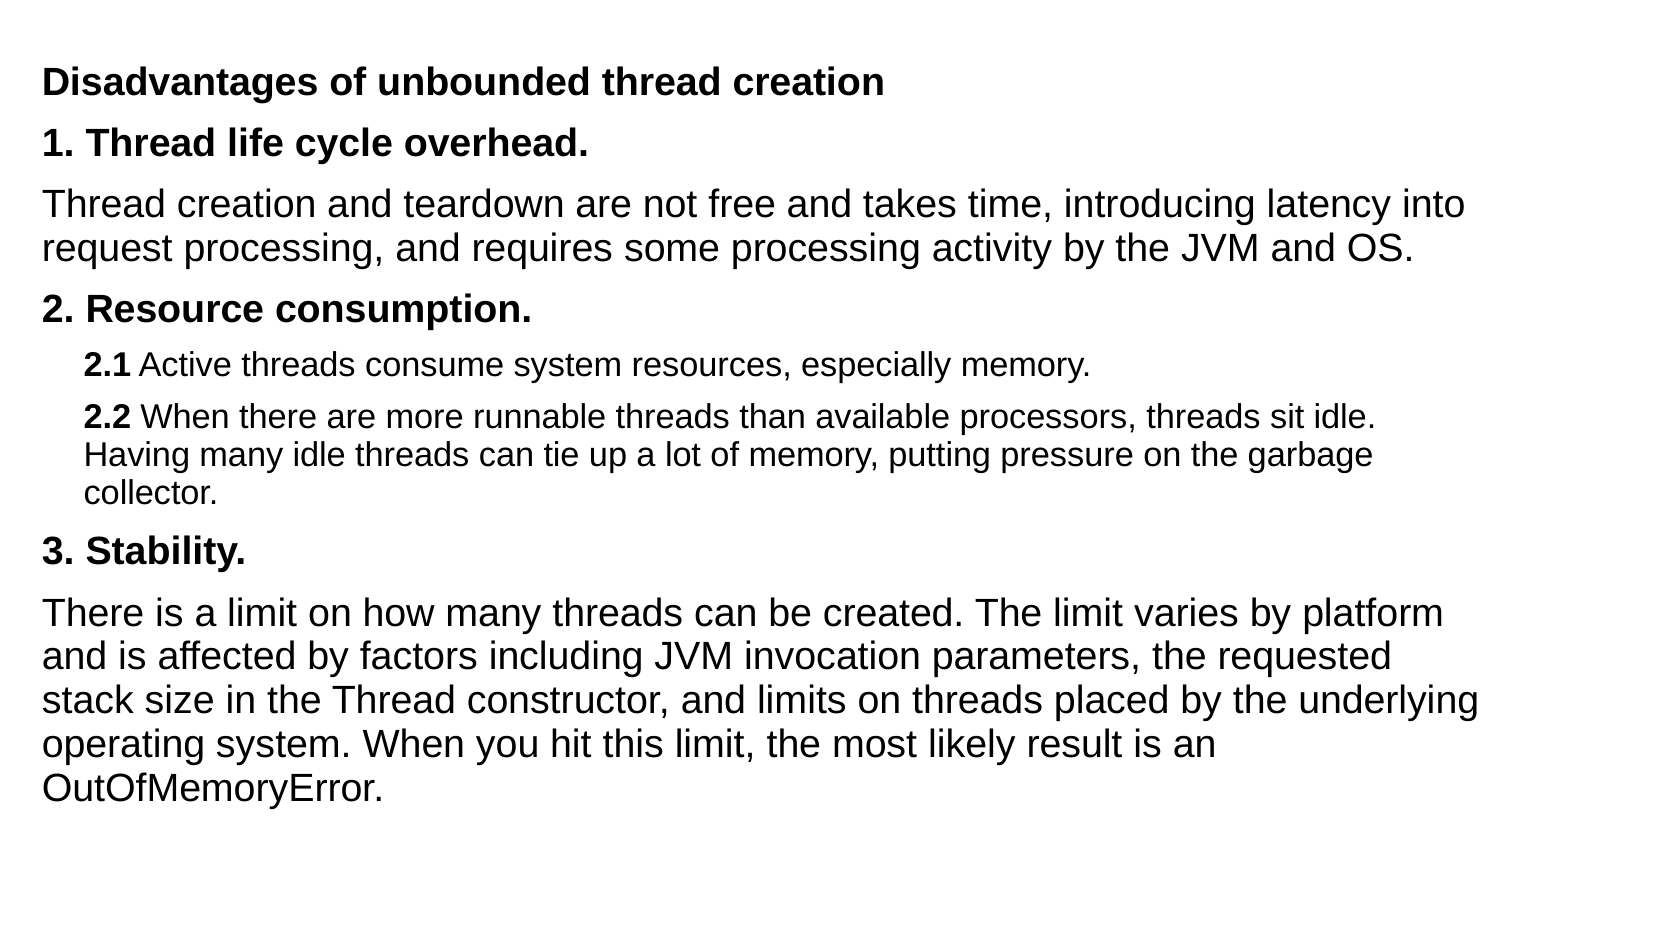

# Disadvantages of unbounded thread creation
1. Thread life cycle overhead.
Thread creation and teardown are not free and takes time, introducing latency into request processing, and requires some processing activity by the JVM and OS.
2. Resource consumption.
2.1 Active threads consume system resources, especially memory.
2.2 When there are more runnable threads than available processors, threads sit idle. Having many idle threads can tie up a lot of memory, putting pressure on the garbage collector.
3. Stability.
There is a limit on how many threads can be created. The limit varies by platform and is affected by factors including JVM invocation parameters, the requested stack size in the Thread constructor, and limits on threads placed by the underlying operating system. When you hit this limit, the most likely result is an OutOfMemoryError.